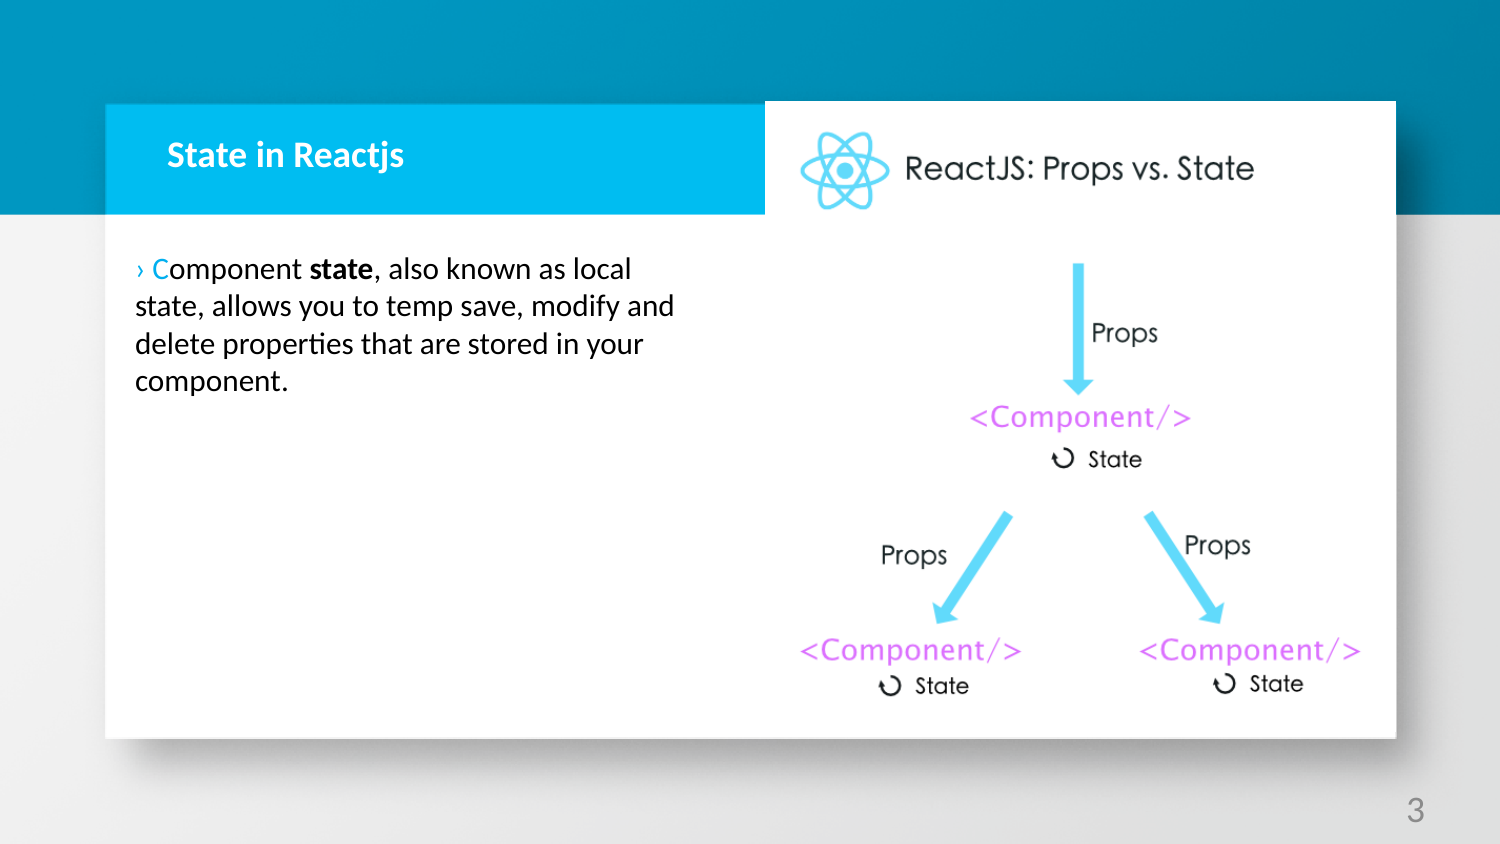

# State in Reactjs
› Component state, also known as local state, allows you to temp save, modify and delete properties that are stored in your component.
Naveed Rana
3